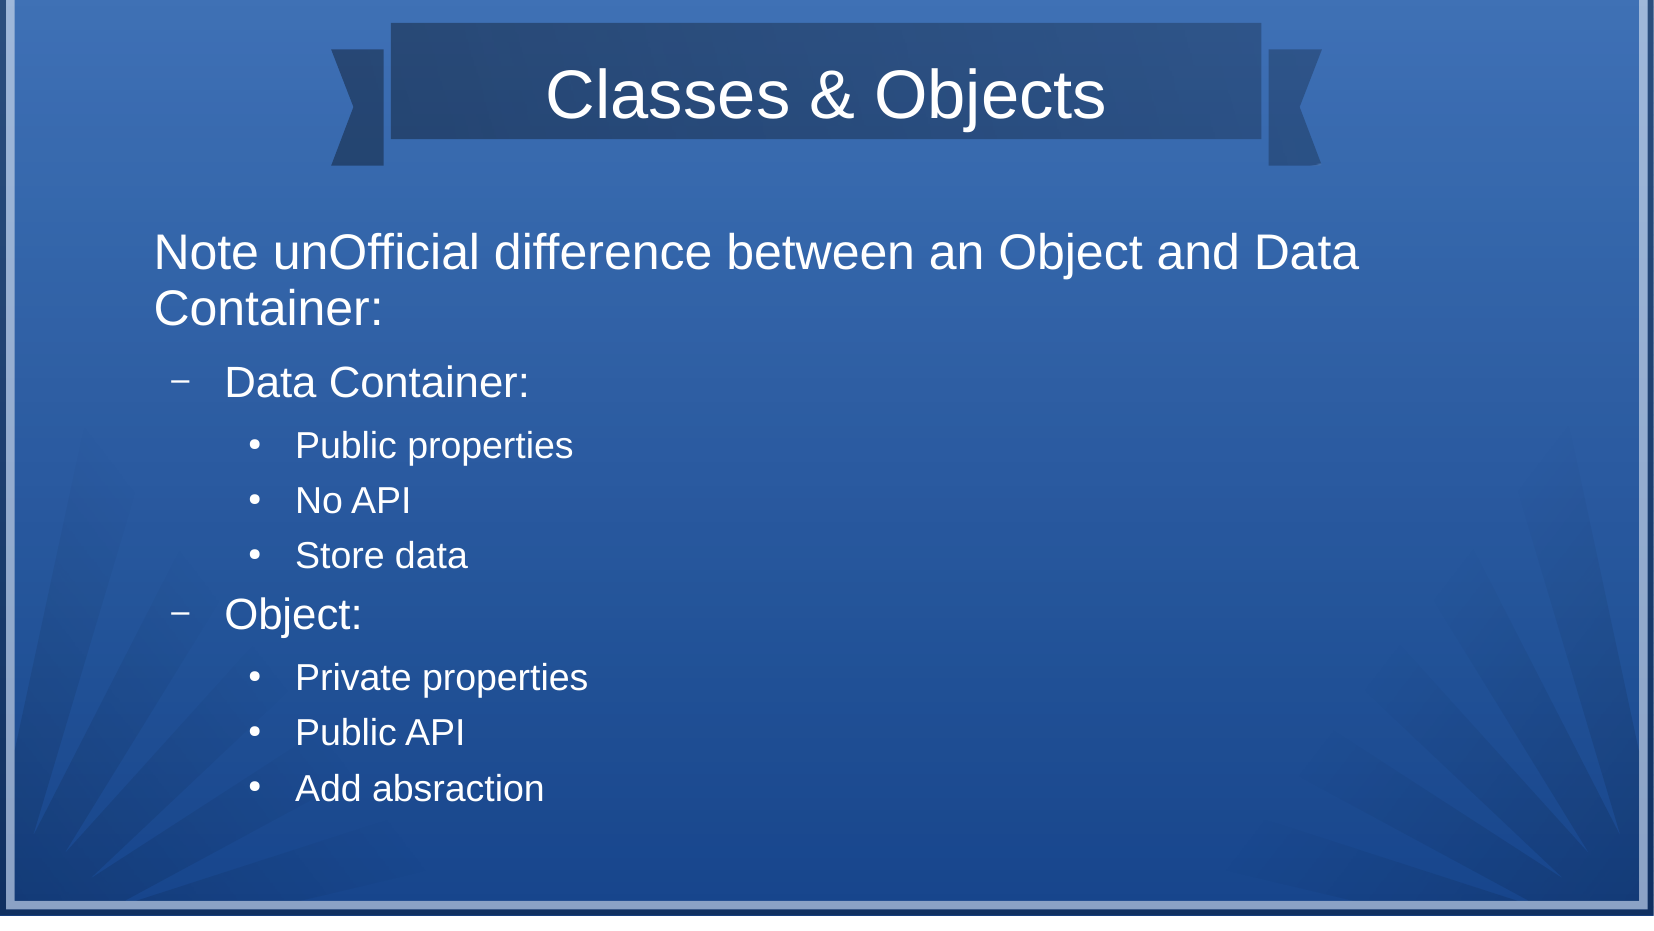

# Classes & Objects
Note unOfficial difference between an Object and Data Container:
Data Container:
Public properties
No API
Store data
Object:
Private properties
Public API
Add absraction